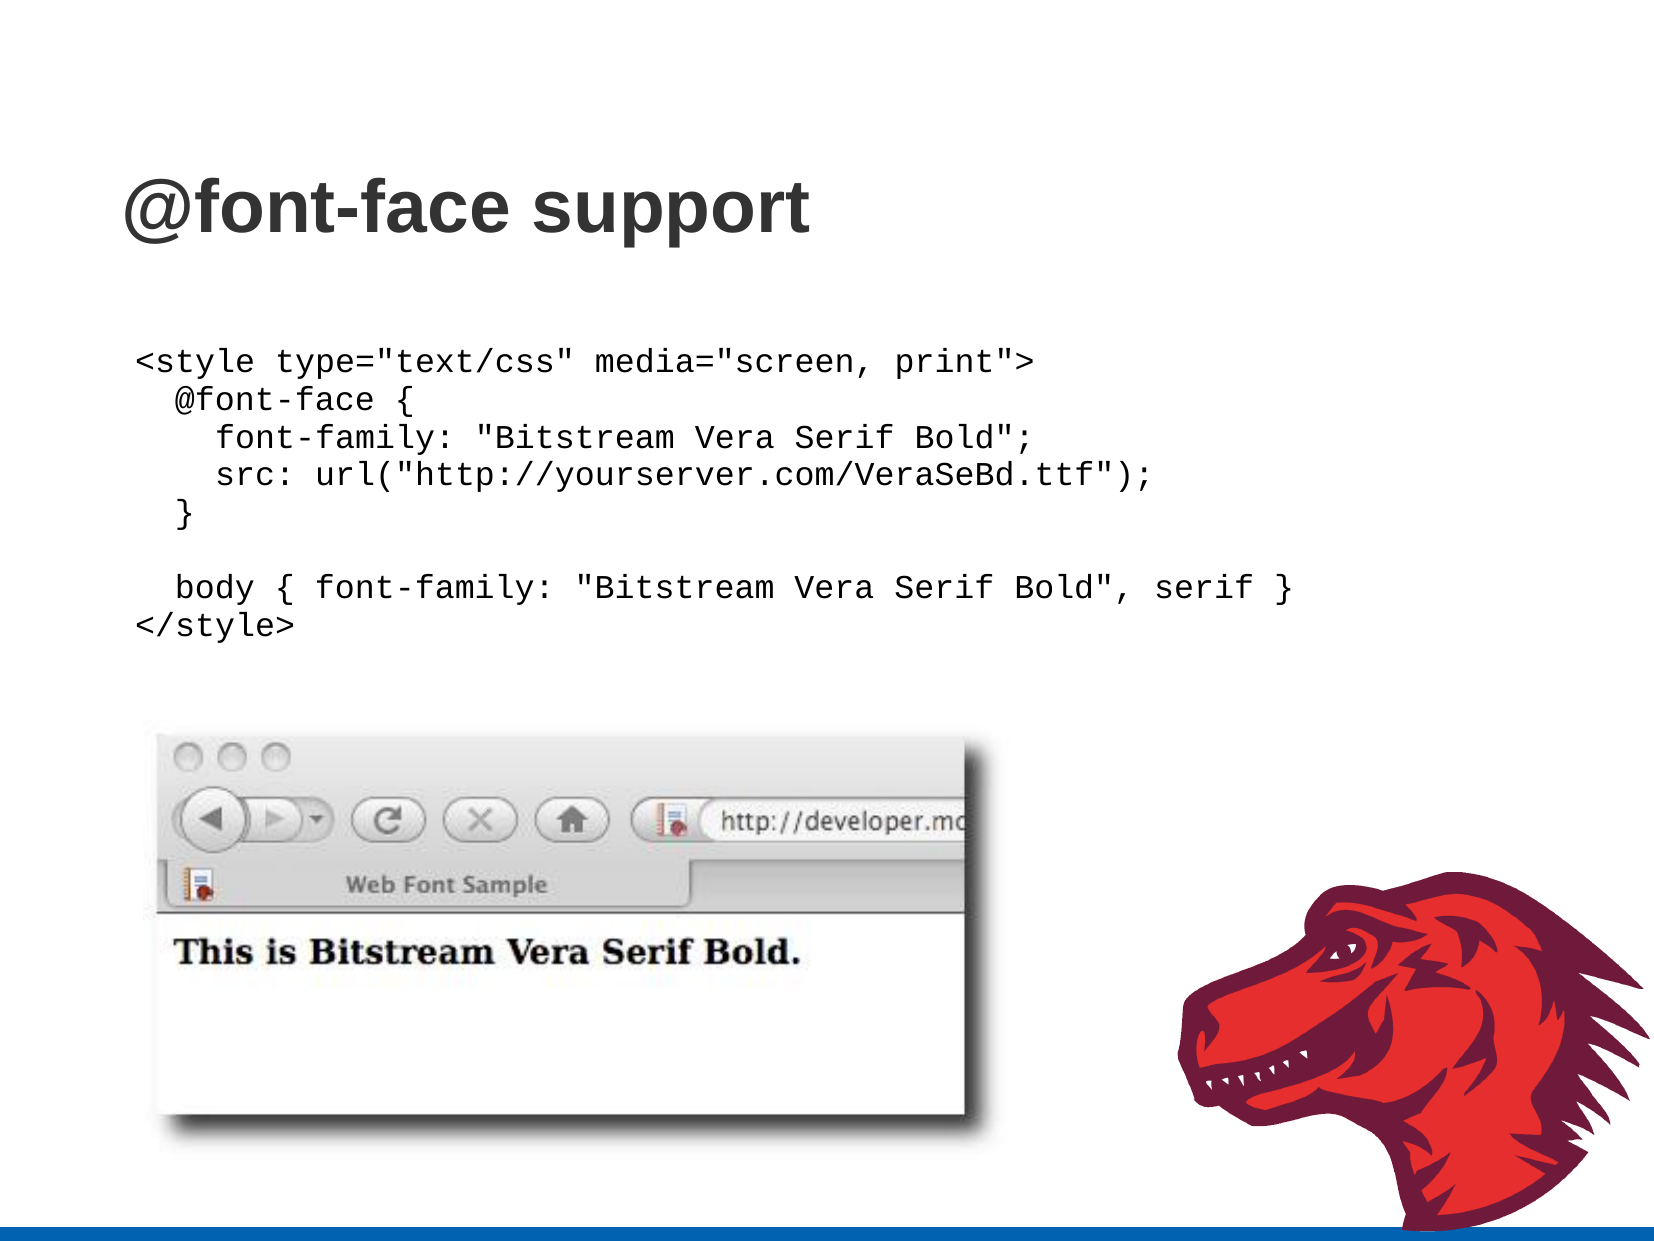

# @font-face support
<style type="text/css" media="screen, print">
 @font-face {
 font-family: "Bitstream Vera Serif Bold";
 src: url("http://yourserver.com/VeraSeBd.ttf");
 }
 body { font-family: "Bitstream Vera Serif Bold", serif }
</style>